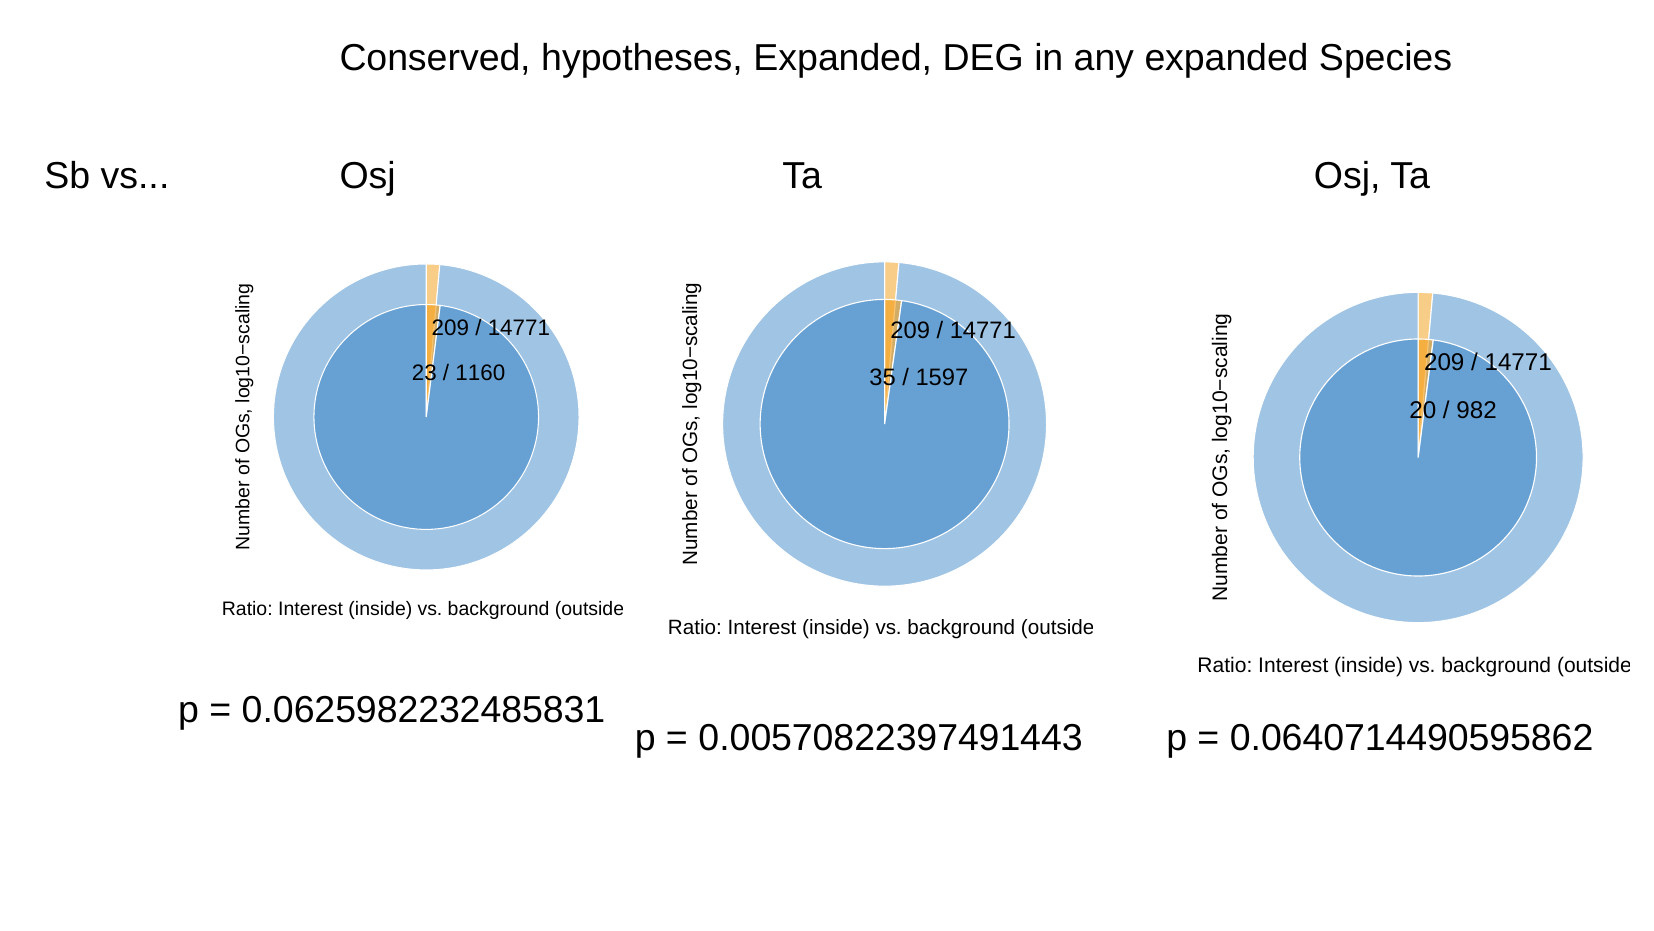

Conserved, hypotheses, Expanded, DEG in any expanded Species
Sb vs...
Osj
Ta
Osj, Ta
p = 0.0625982232485831
p = 0.00570822397491443
p = 0.0640714490595862